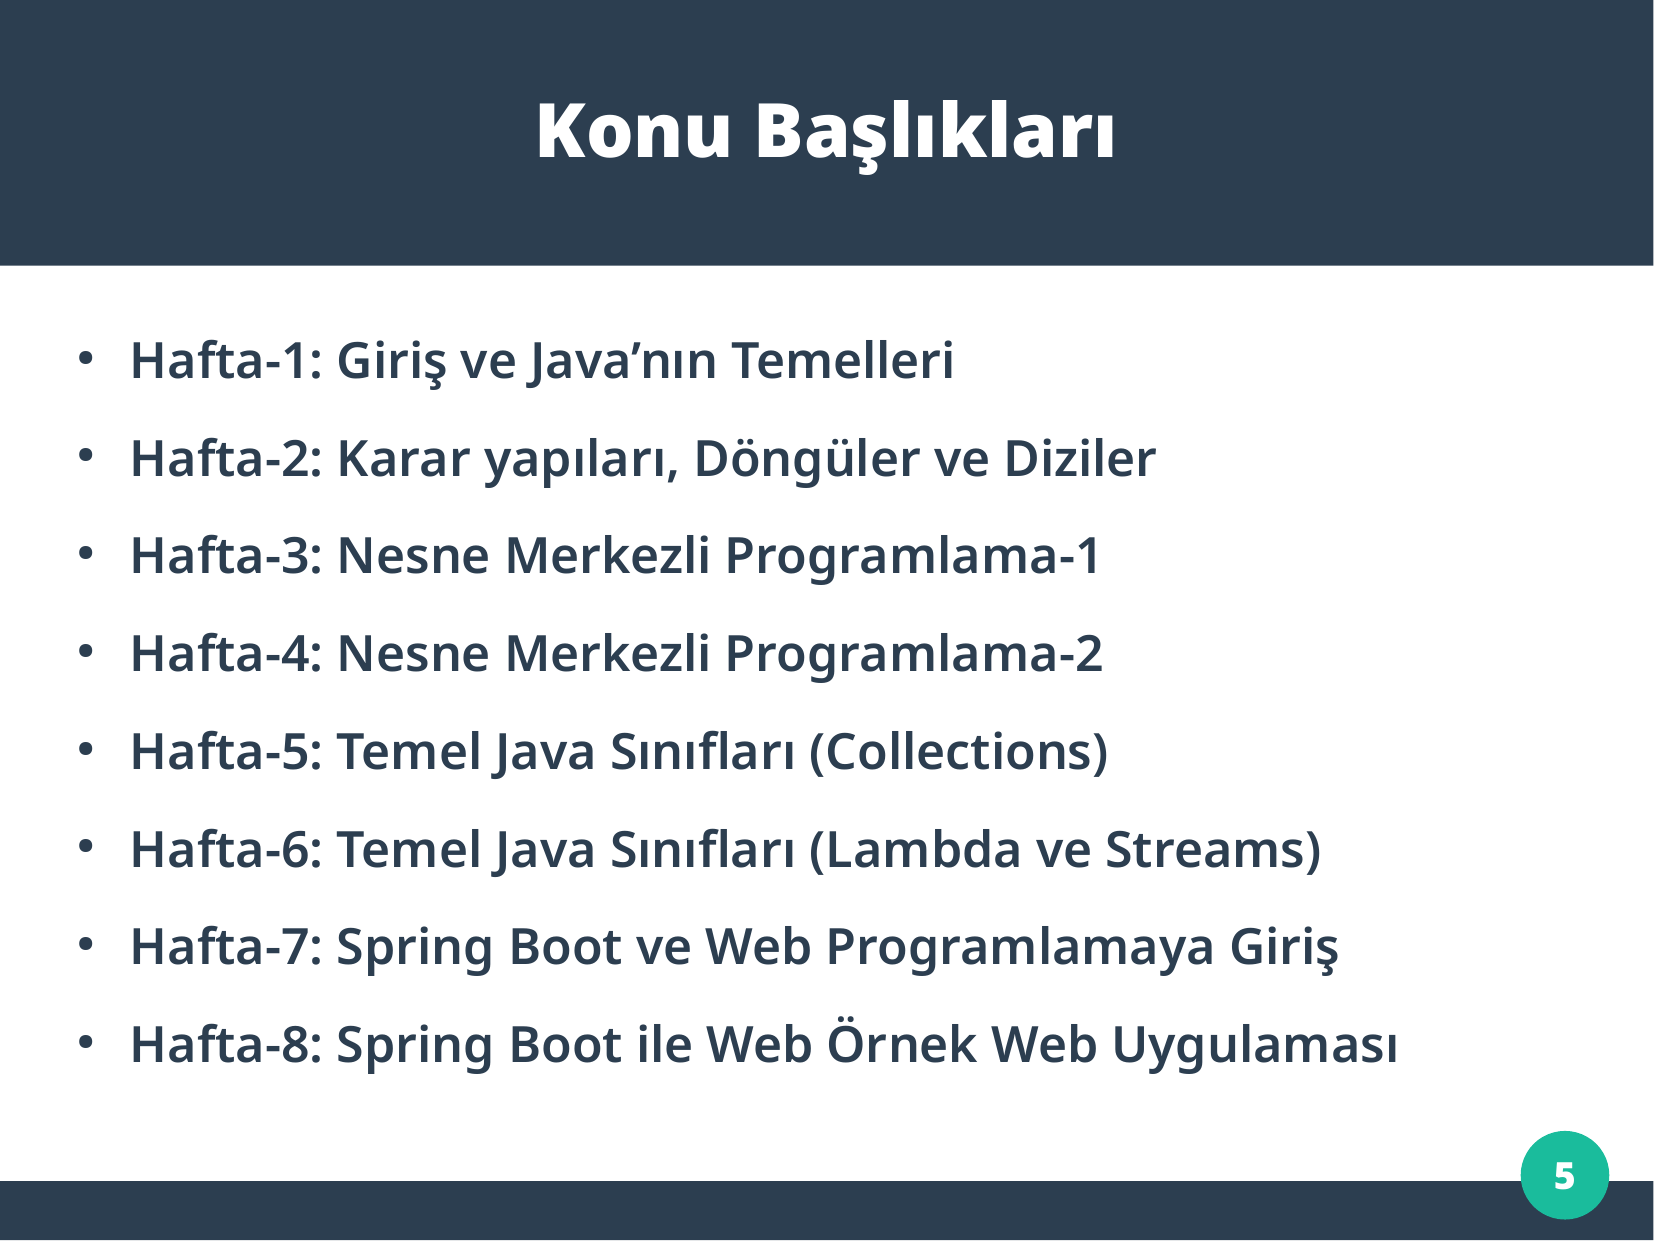

# Konu Başlıkları
Hafta-1: Giriş ve Java’nın Temelleri
Hafta-2: Karar yapıları, Döngüler ve Diziler
Hafta-3: Nesne Merkezli Programlama-1
Hafta-4: Nesne Merkezli Programlama-2
Hafta-5: Temel Java Sınıfları (Collections)
Hafta-6: Temel Java Sınıfları (Lambda ve Streams)
Hafta-7: Spring Boot ve Web Programlamaya Giriş
Hafta-8: Spring Boot ile Web Örnek Web Uygulaması
5